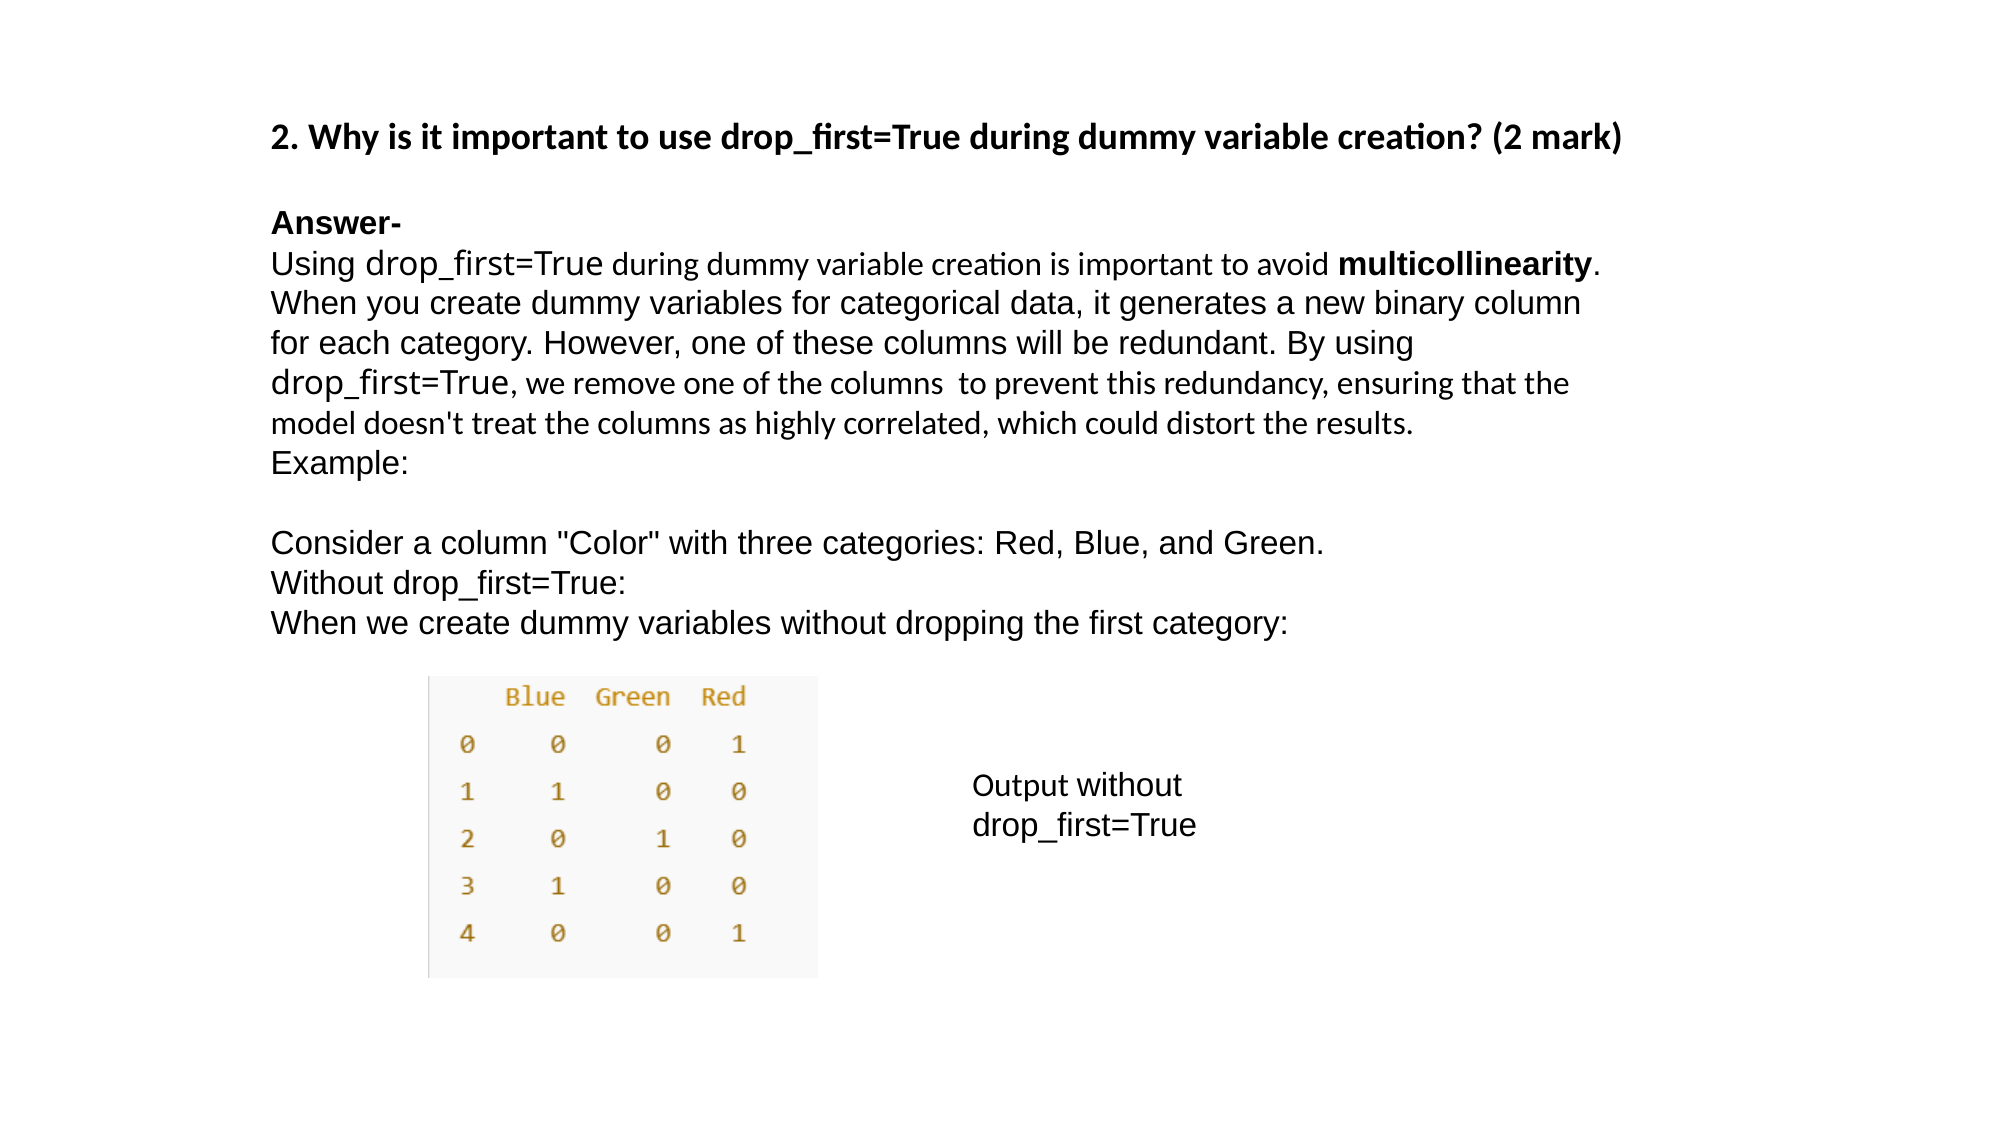

2. Why is it important to use drop_first=True during dummy variable creation? (2 mark)
Answer-
Using drop_first=True during dummy variable creation is important to avoid multicollinearity. When you create dummy variables for categorical data, it generates a new binary column for each category. However, one of these columns will be redundant. By using drop_first=True, we remove one of the columns to prevent this redundancy, ensuring that the model doesn't treat the columns as highly correlated, which could distort the results.
Example:
Consider a column "Color" with three categories: Red, Blue, and Green.
Without drop_first=True:
When we create dummy variables without dropping the first category:
Output without drop_first=True